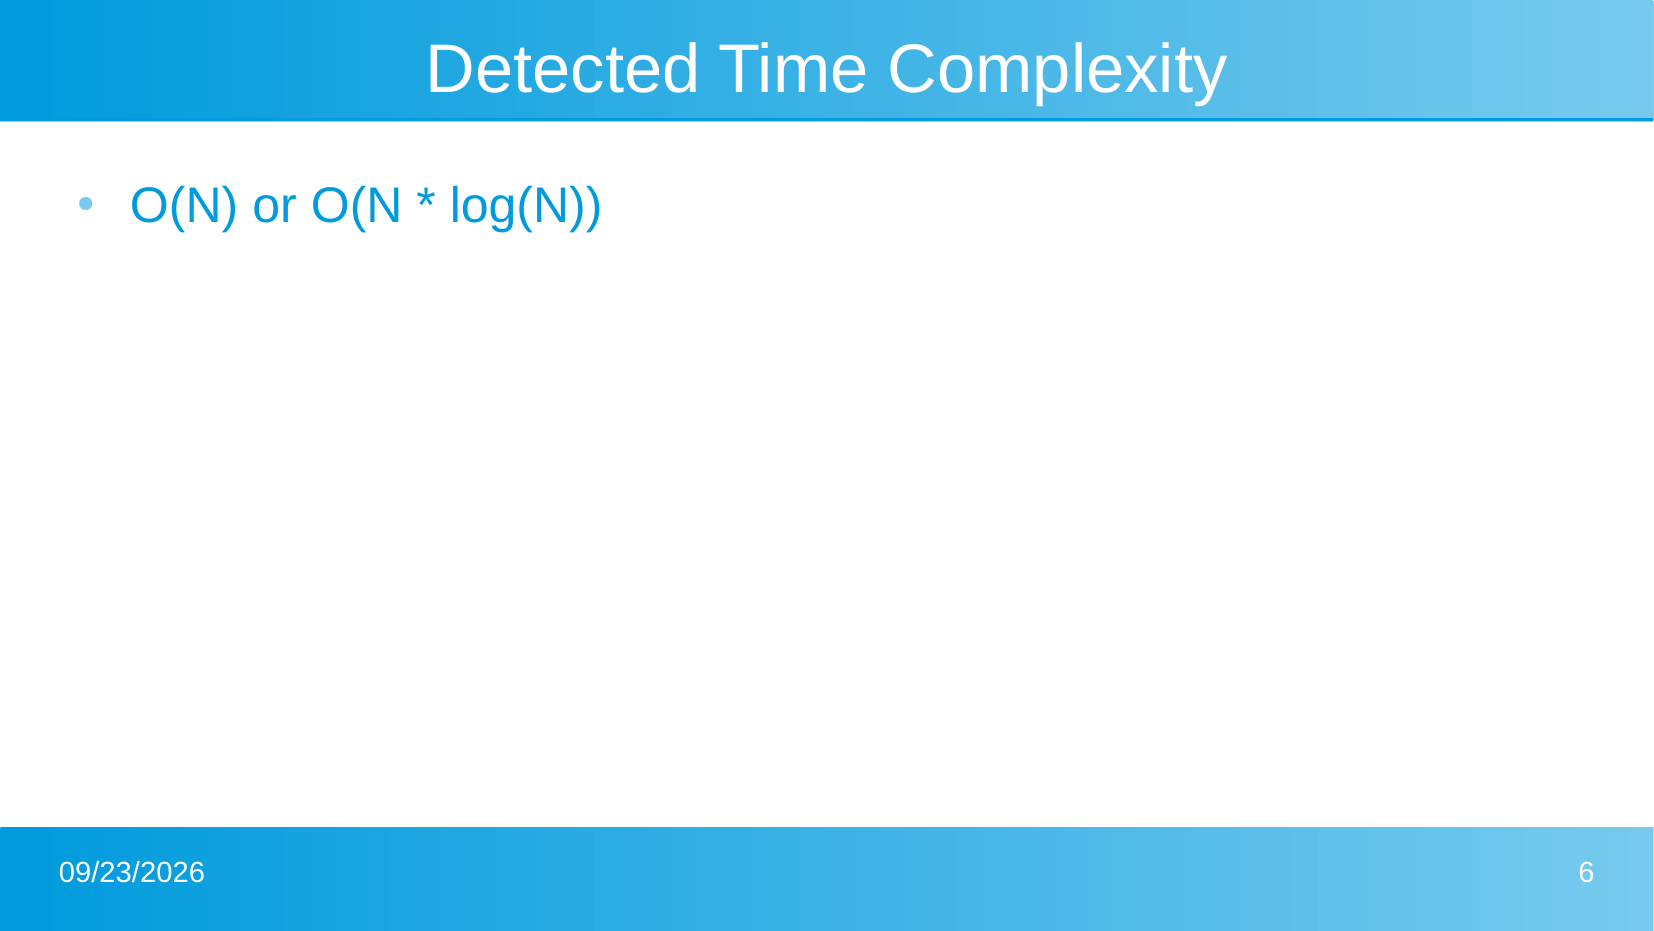

# Detected Time Complexity
O(N) or O(N * log(N))
6